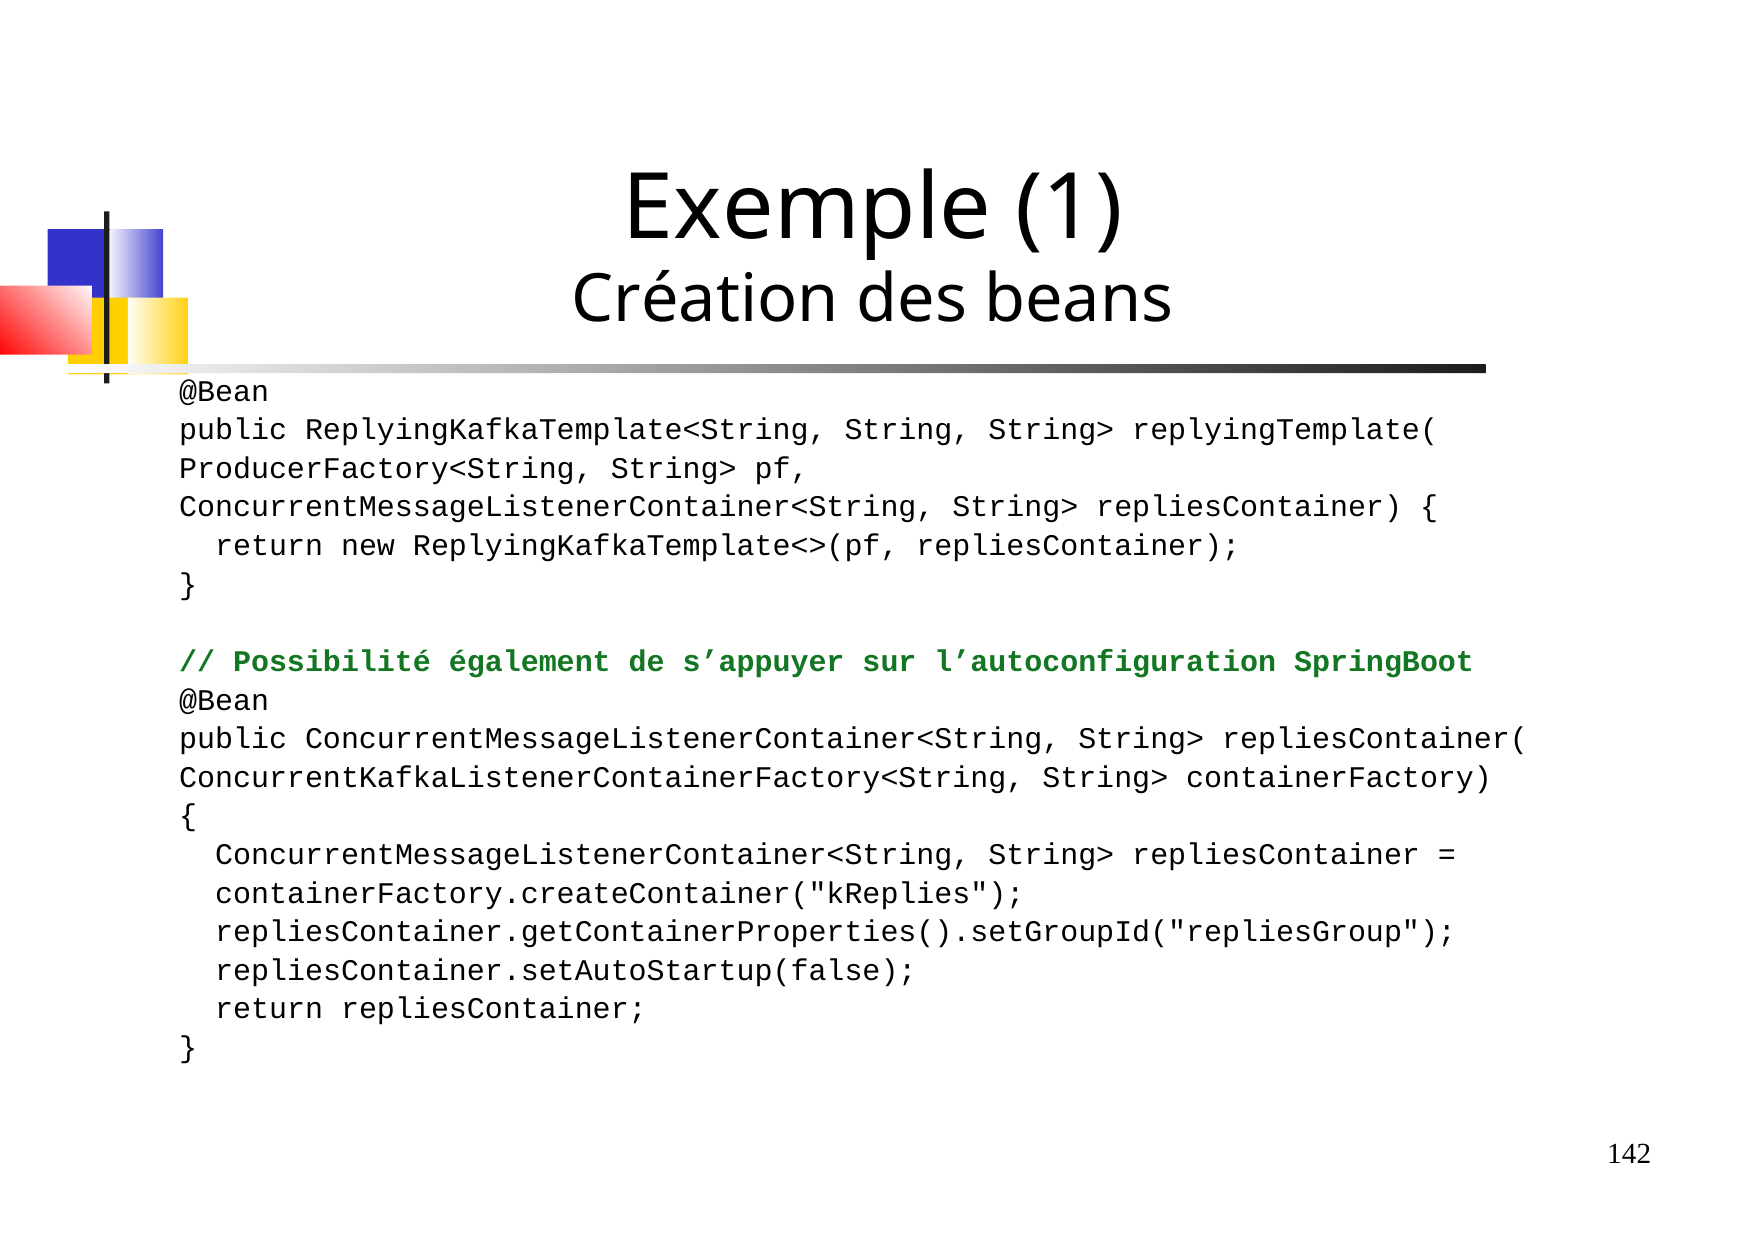

# Exemple (1) Création des beans
@Bean
public ReplyingKafkaTemplate<String, String, String> replyingTemplate(
ProducerFactory<String, String> pf,
ConcurrentMessageListenerContainer<String, String> repliesContainer) {
 return new ReplyingKafkaTemplate<>(pf, repliesContainer);
}
// Possibilité également de s’appuyer sur l’autoconfiguration SpringBoot
@Bean
public ConcurrentMessageListenerContainer<String, String> repliesContainer(
ConcurrentKafkaListenerContainerFactory<String, String> containerFactory)
{
 ConcurrentMessageListenerContainer<String, String> repliesContainer =
 containerFactory.createContainer("kReplies");
 repliesContainer.getContainerProperties().setGroupId("repliesGroup");
 repliesContainer.setAutoStartup(false);
 return repliesContainer;
}